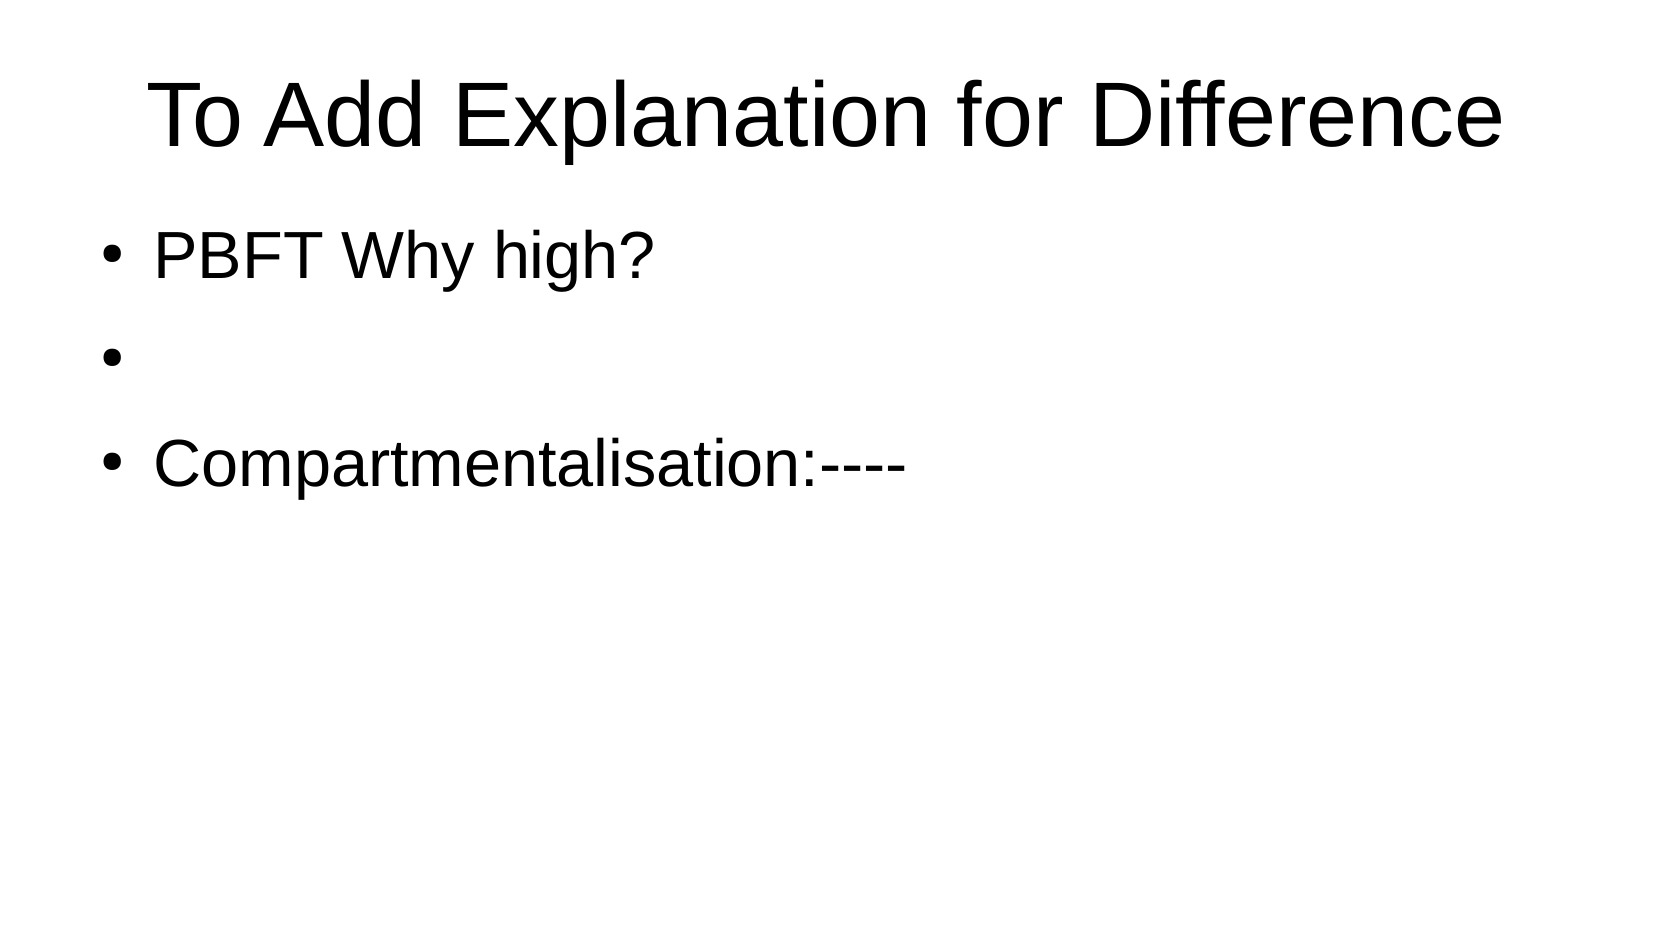

# To Add Explanation for Difference
PBFT Why high?
Compartmentalisation:----